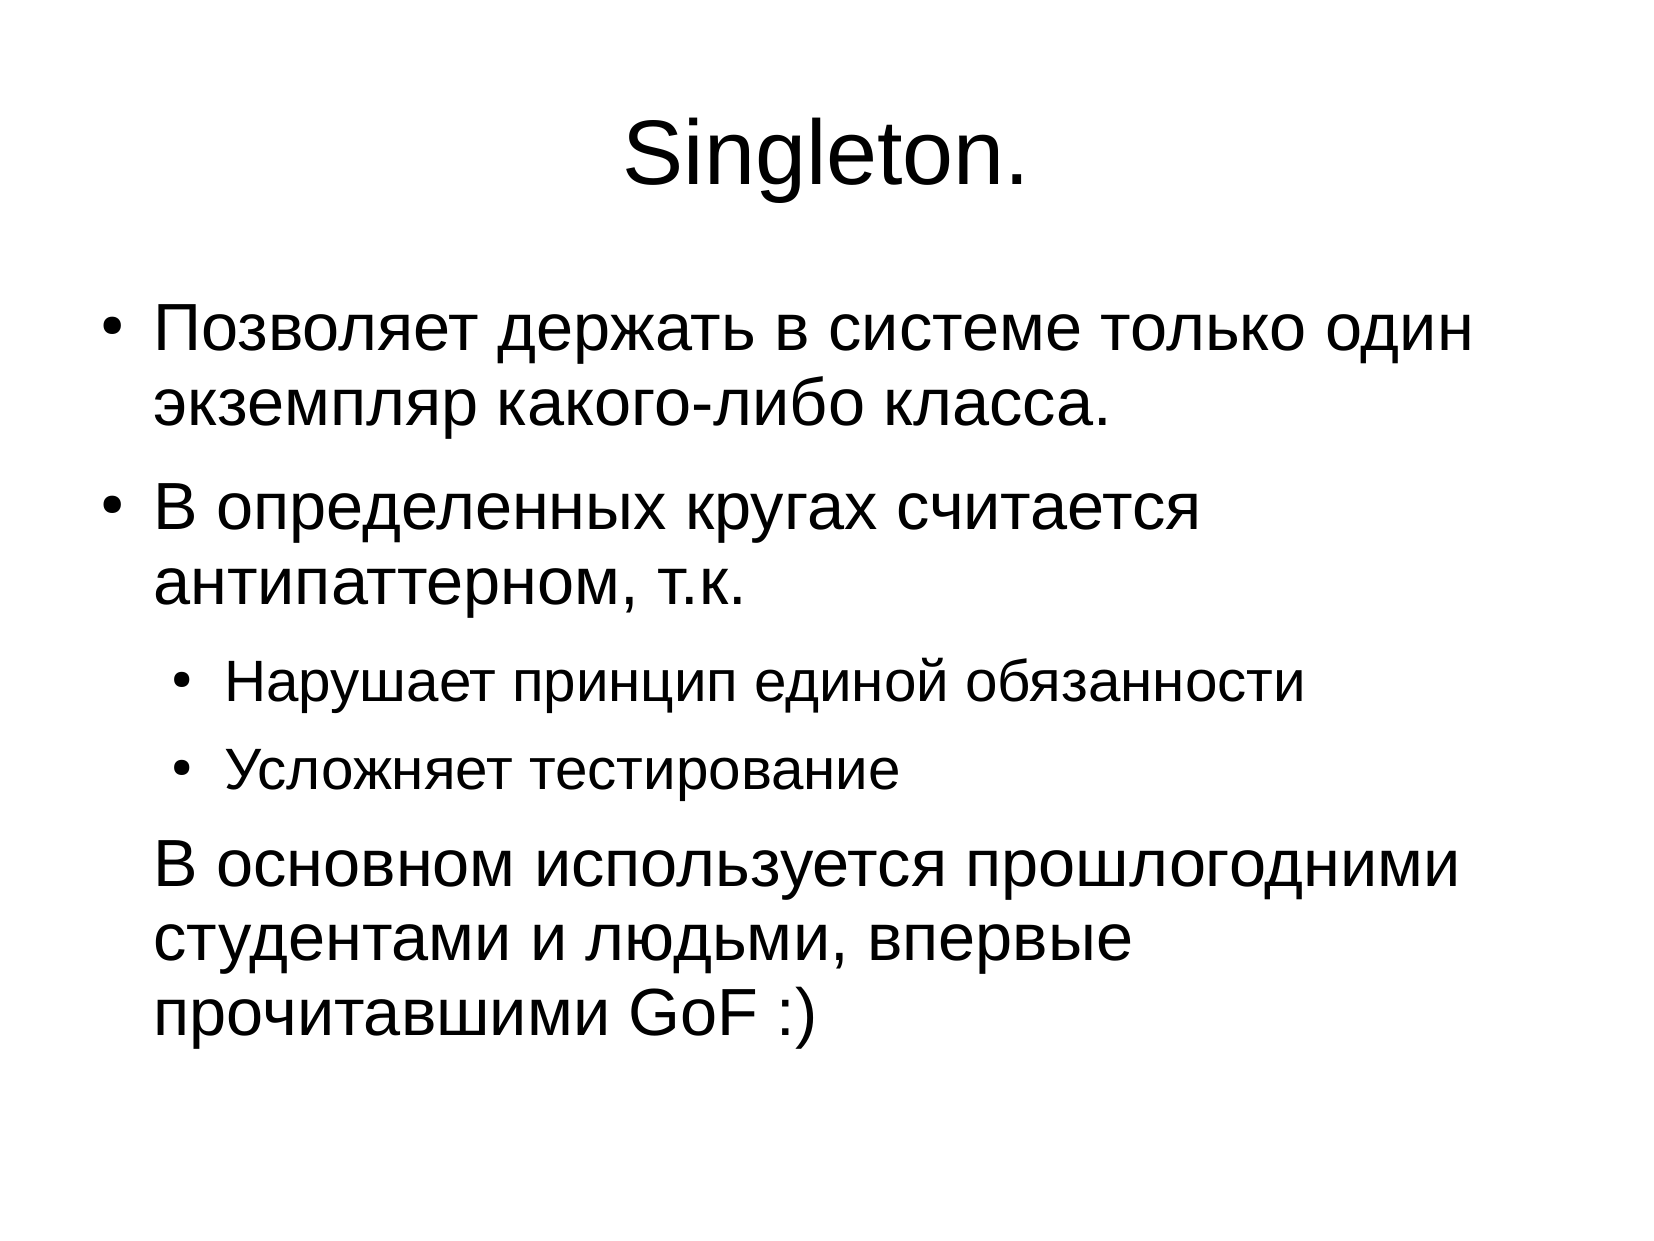

# Singleton.
Позволяет держать в системе только один экземпляр какого-либо класса.
В определенных кругах считается антипаттерном, т.к.
Нарушает принцип единой обязанности
Усложняет тестирование
В основном используется прошлогодними студентами и людьми, впервые прочитавшими GoF :)